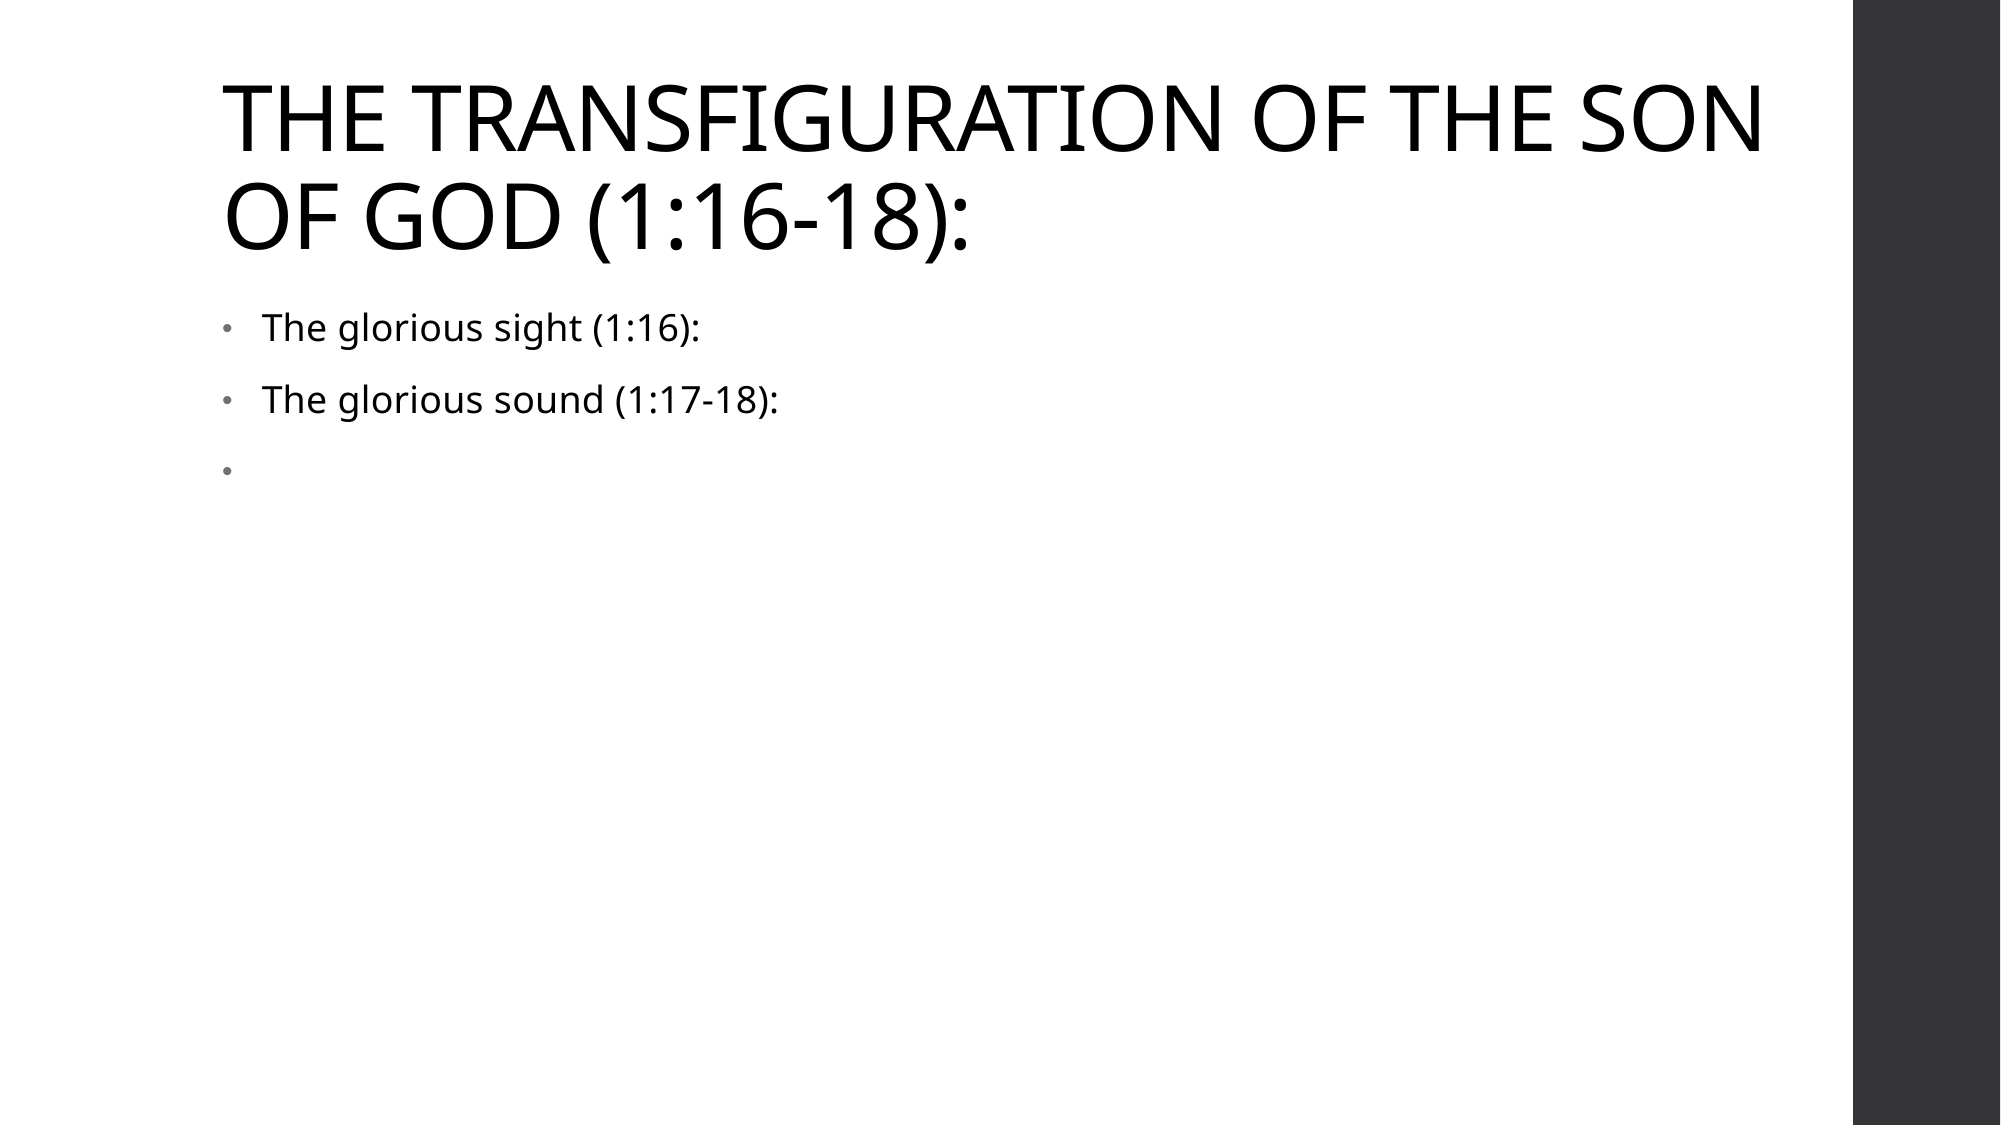

# THE TRANSFIGURATION OF THE SON OF GOD (1:16-18):
 The glorious sight (1:16):
 The glorious sound (1:17-18):